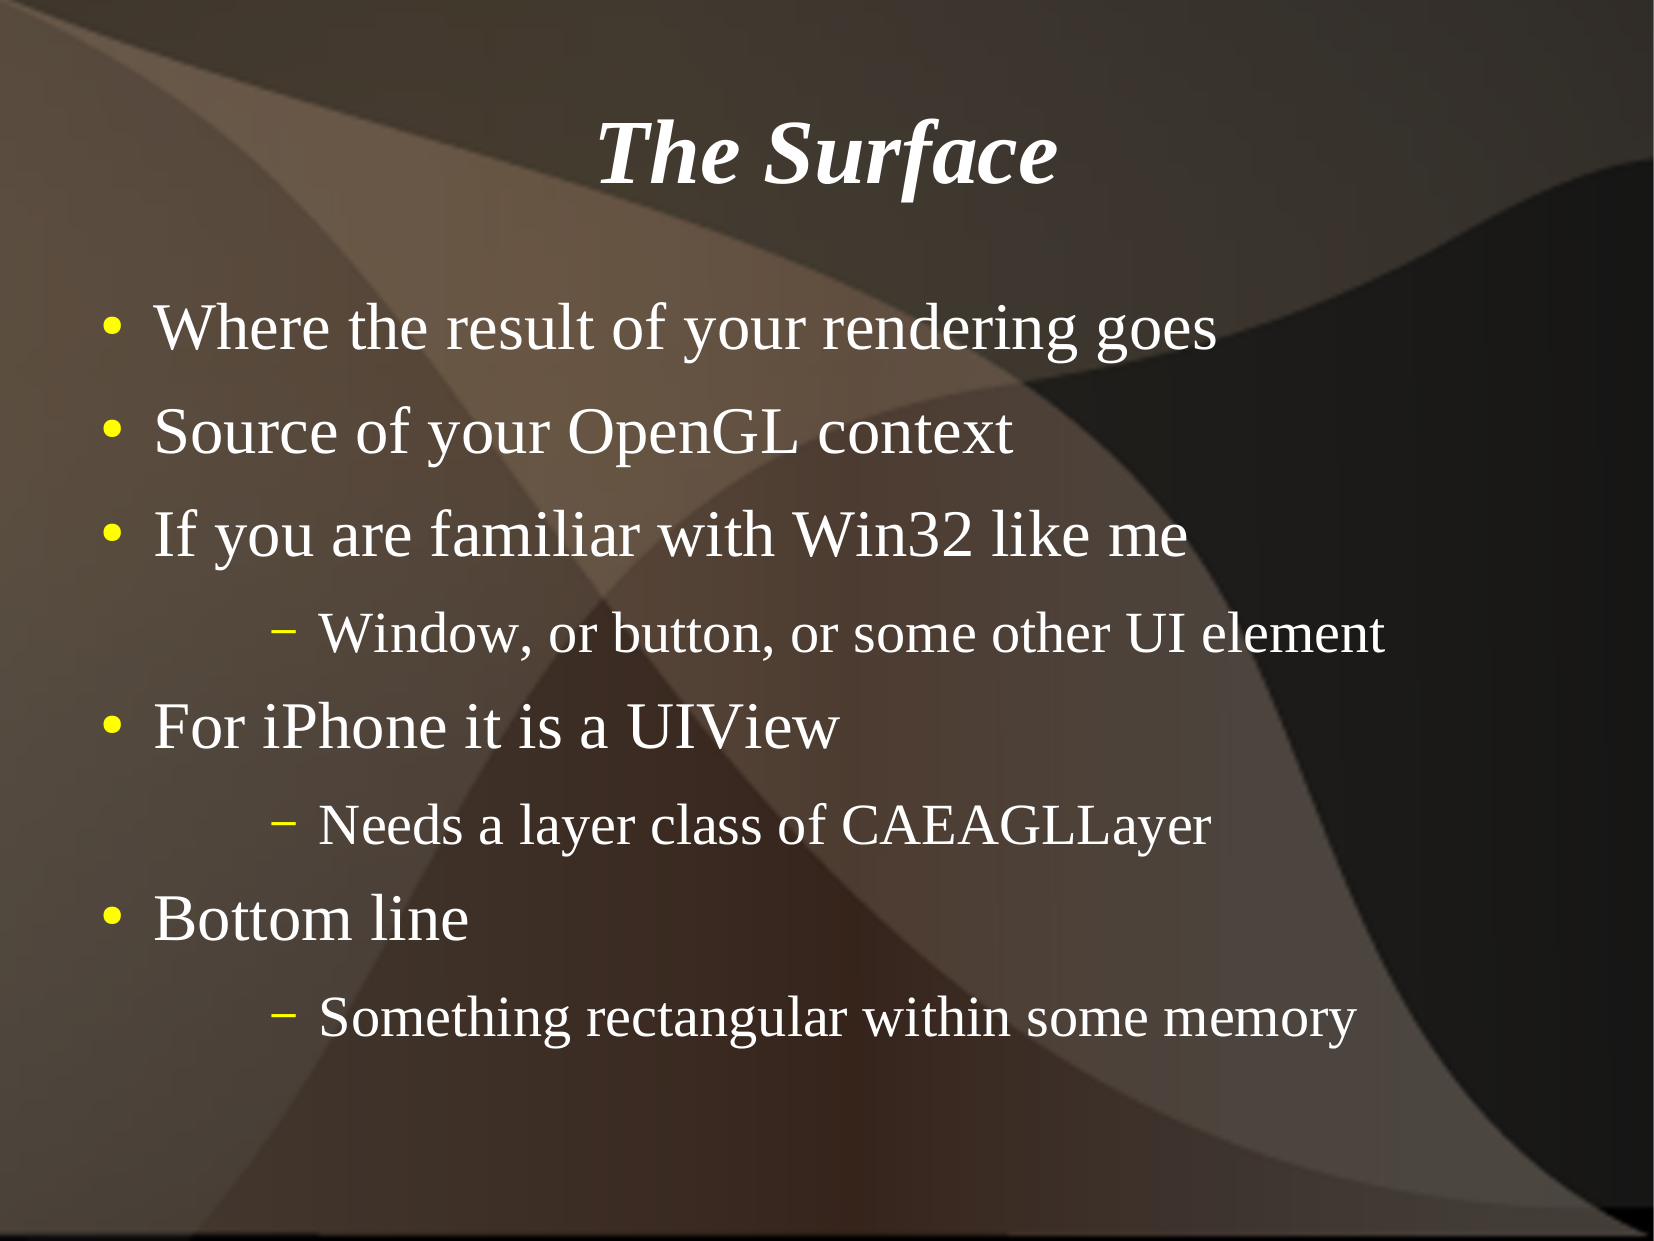

# The Surface
Where the result of your rendering goes
Source of your OpenGL context
If you are familiar with Win32 like me
Window, or button, or some other UI element
For iPhone it is a UIView
Needs a layer class of CAEAGLLayer
Bottom line
Something rectangular within some memory